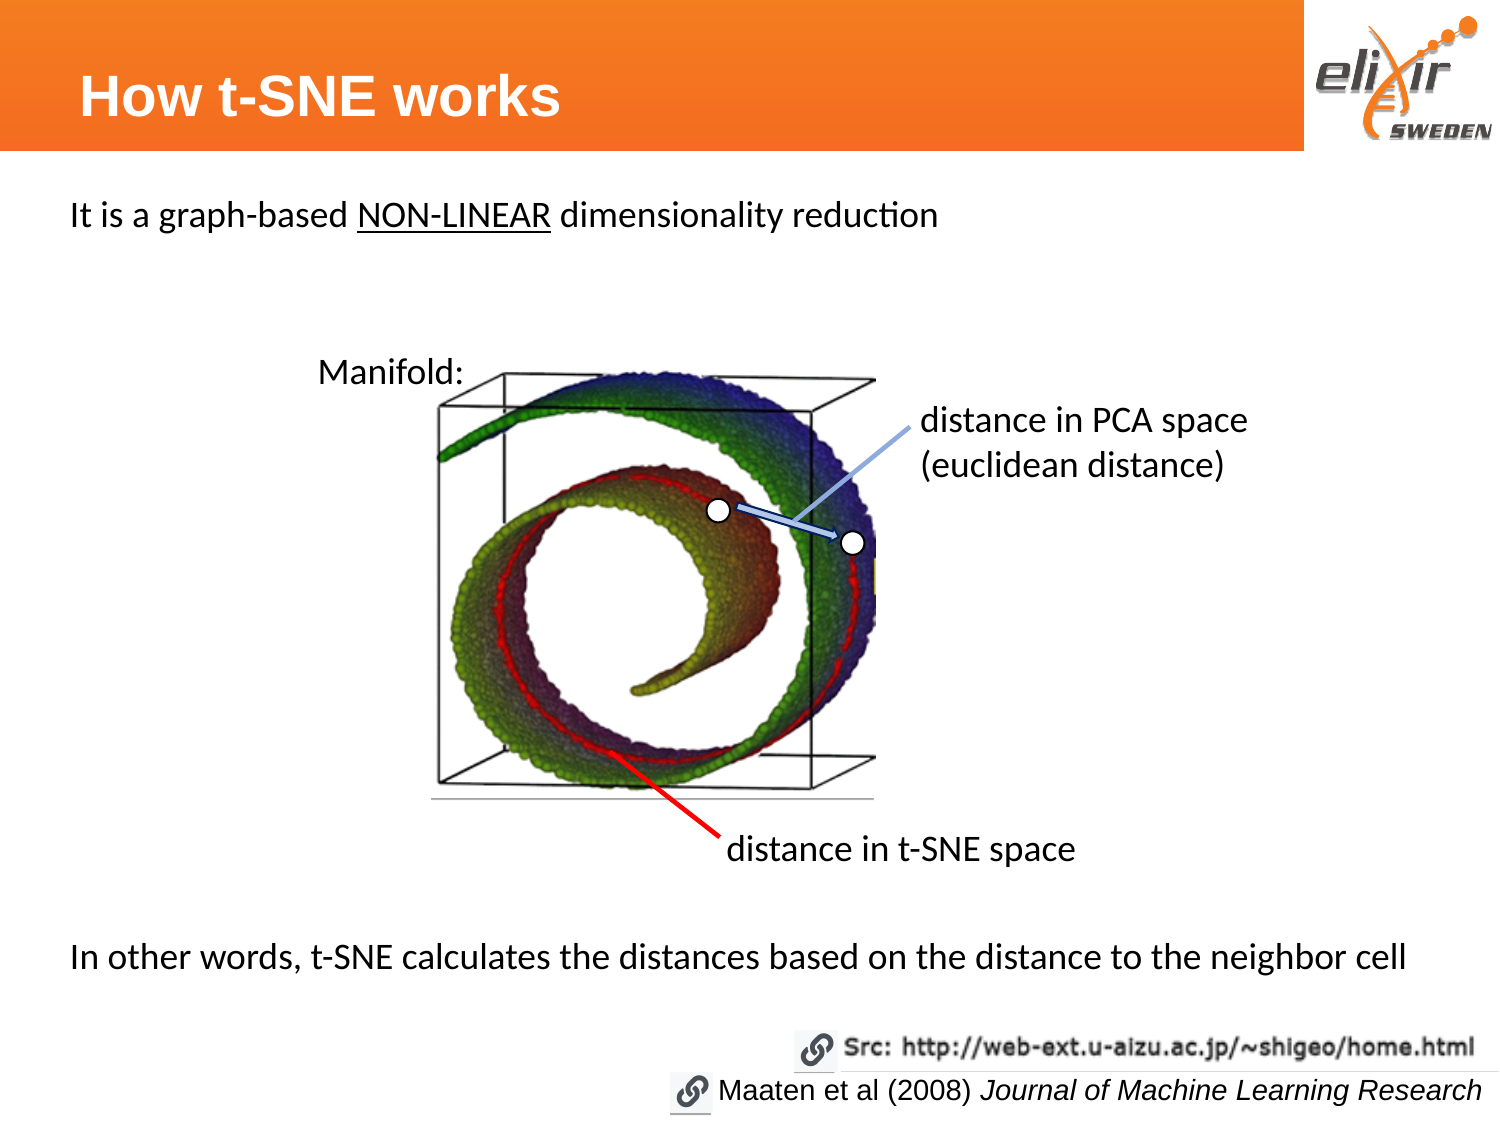

How t-SNE works
It is a graph-based NON-LINEAR dimensionality reduction
Manifold:
distance in PCA space
(euclidean distance)
distance in t-SNE space
In other words, t-SNE calculates the distances based on the distance to the neighbor cell
Maaten et al (2008) Journal of Machine Learning Research